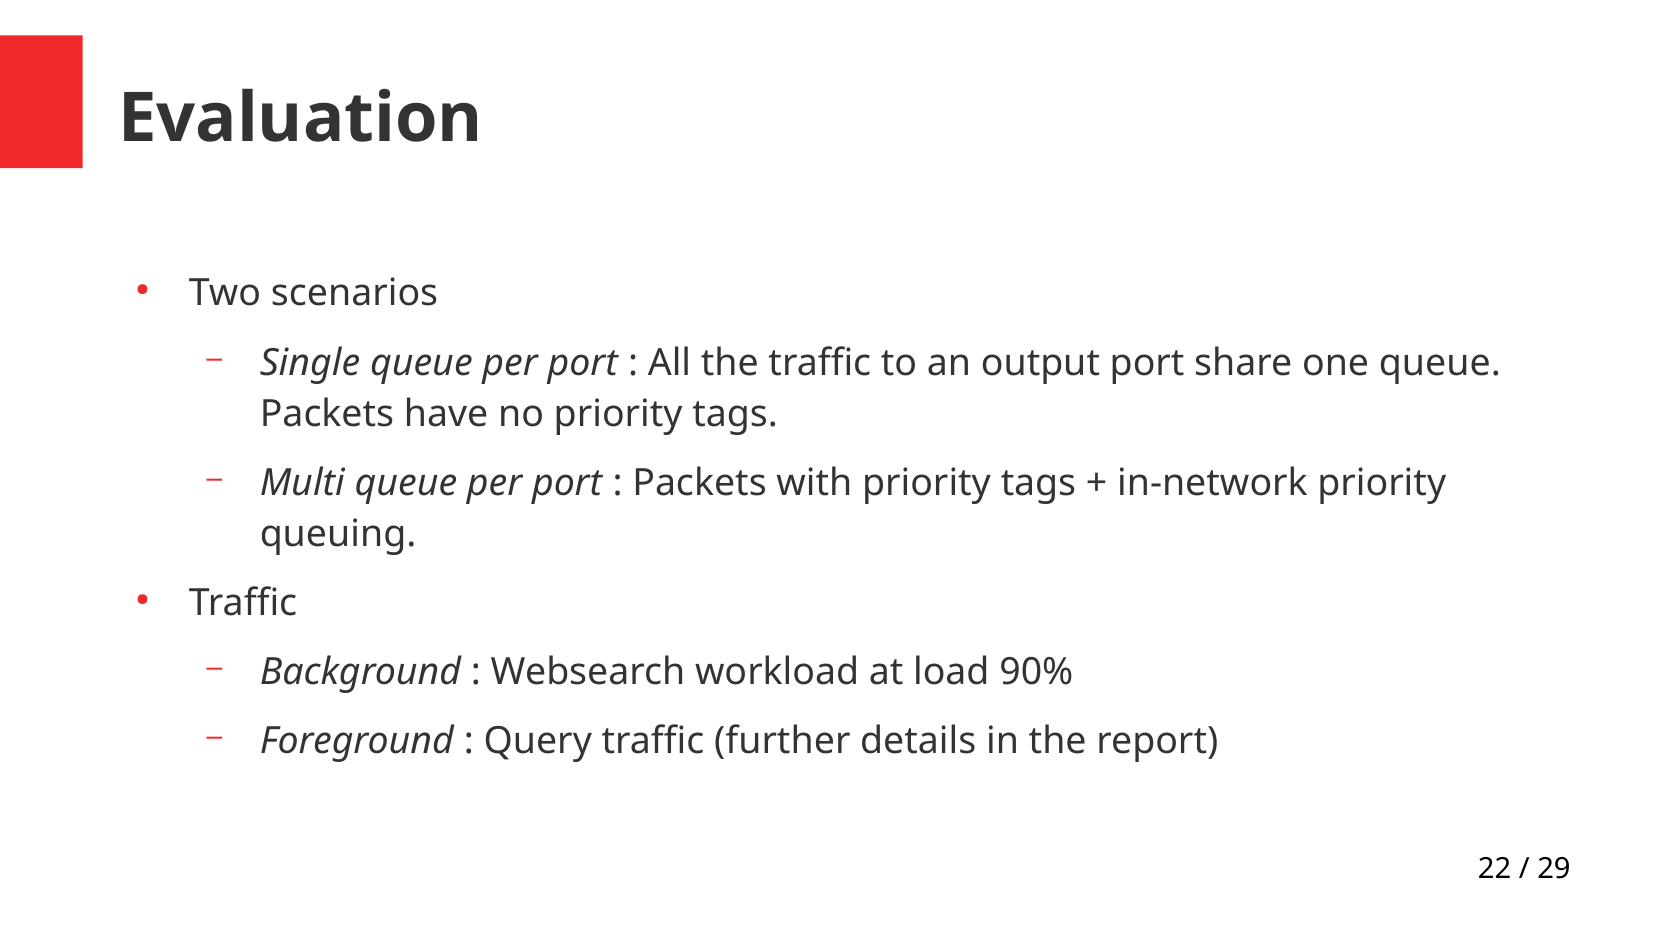

# Evaluation
Two scenarios
Single queue per port : All the traffic to an output port share one queue. Packets have no priority tags.
Multi queue per port : Packets with priority tags + in-network priority queuing.
Traffic
Background : Websearch workload at load 90%
Foreground : Query traffic (further details in the report)
22